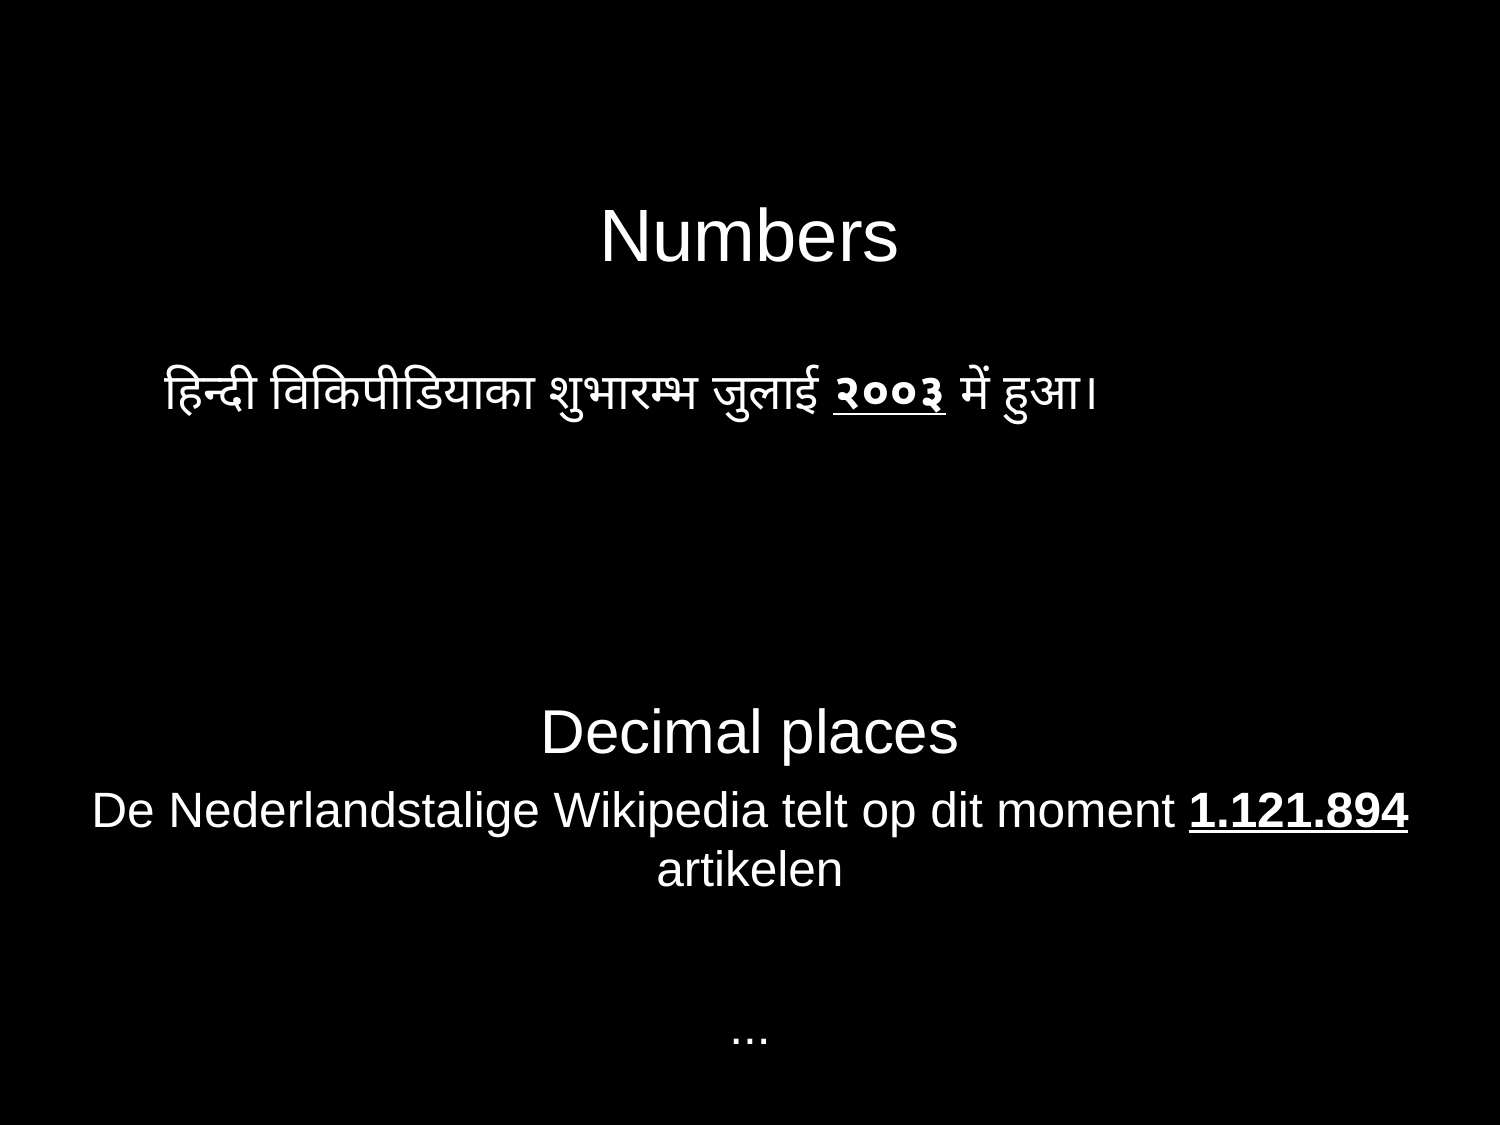

# Numbers
हिन्दी विकिपीडियाका शुभारम्भ जुलाई २००३ में हुआ।
Decimal places
De Nederlandstalige Wikipedia telt op dit moment 1.121.894 artikelen
...